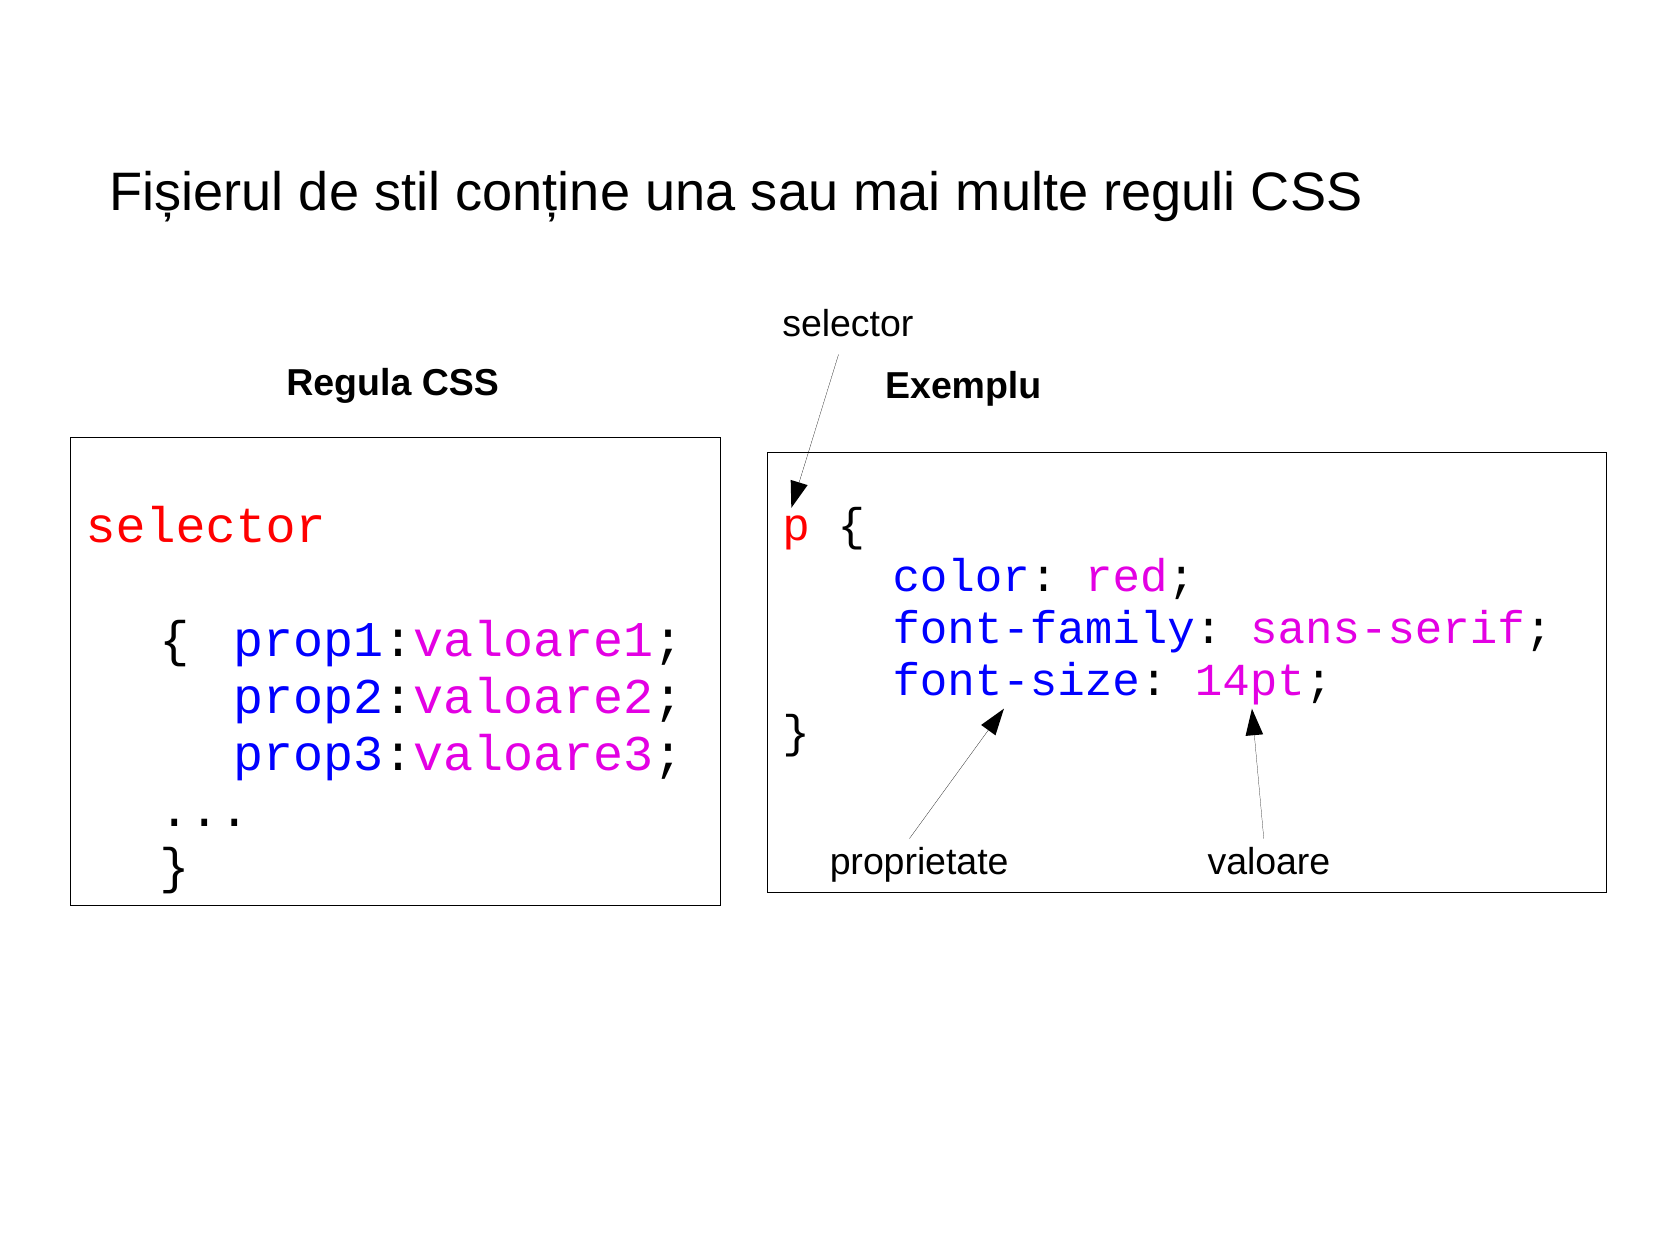

Fișierul de stil conține una sau mai multe reguli CSS
selector
Regula CSS
Exemplu
selector
	{	prop1:valoare1;
		prop2:valoare2;
		prop3:valoare3;
	...
	}
p {
 color: red;
 font-family: sans-serif;
 font-size: 14pt;
}
proprietate
valoare